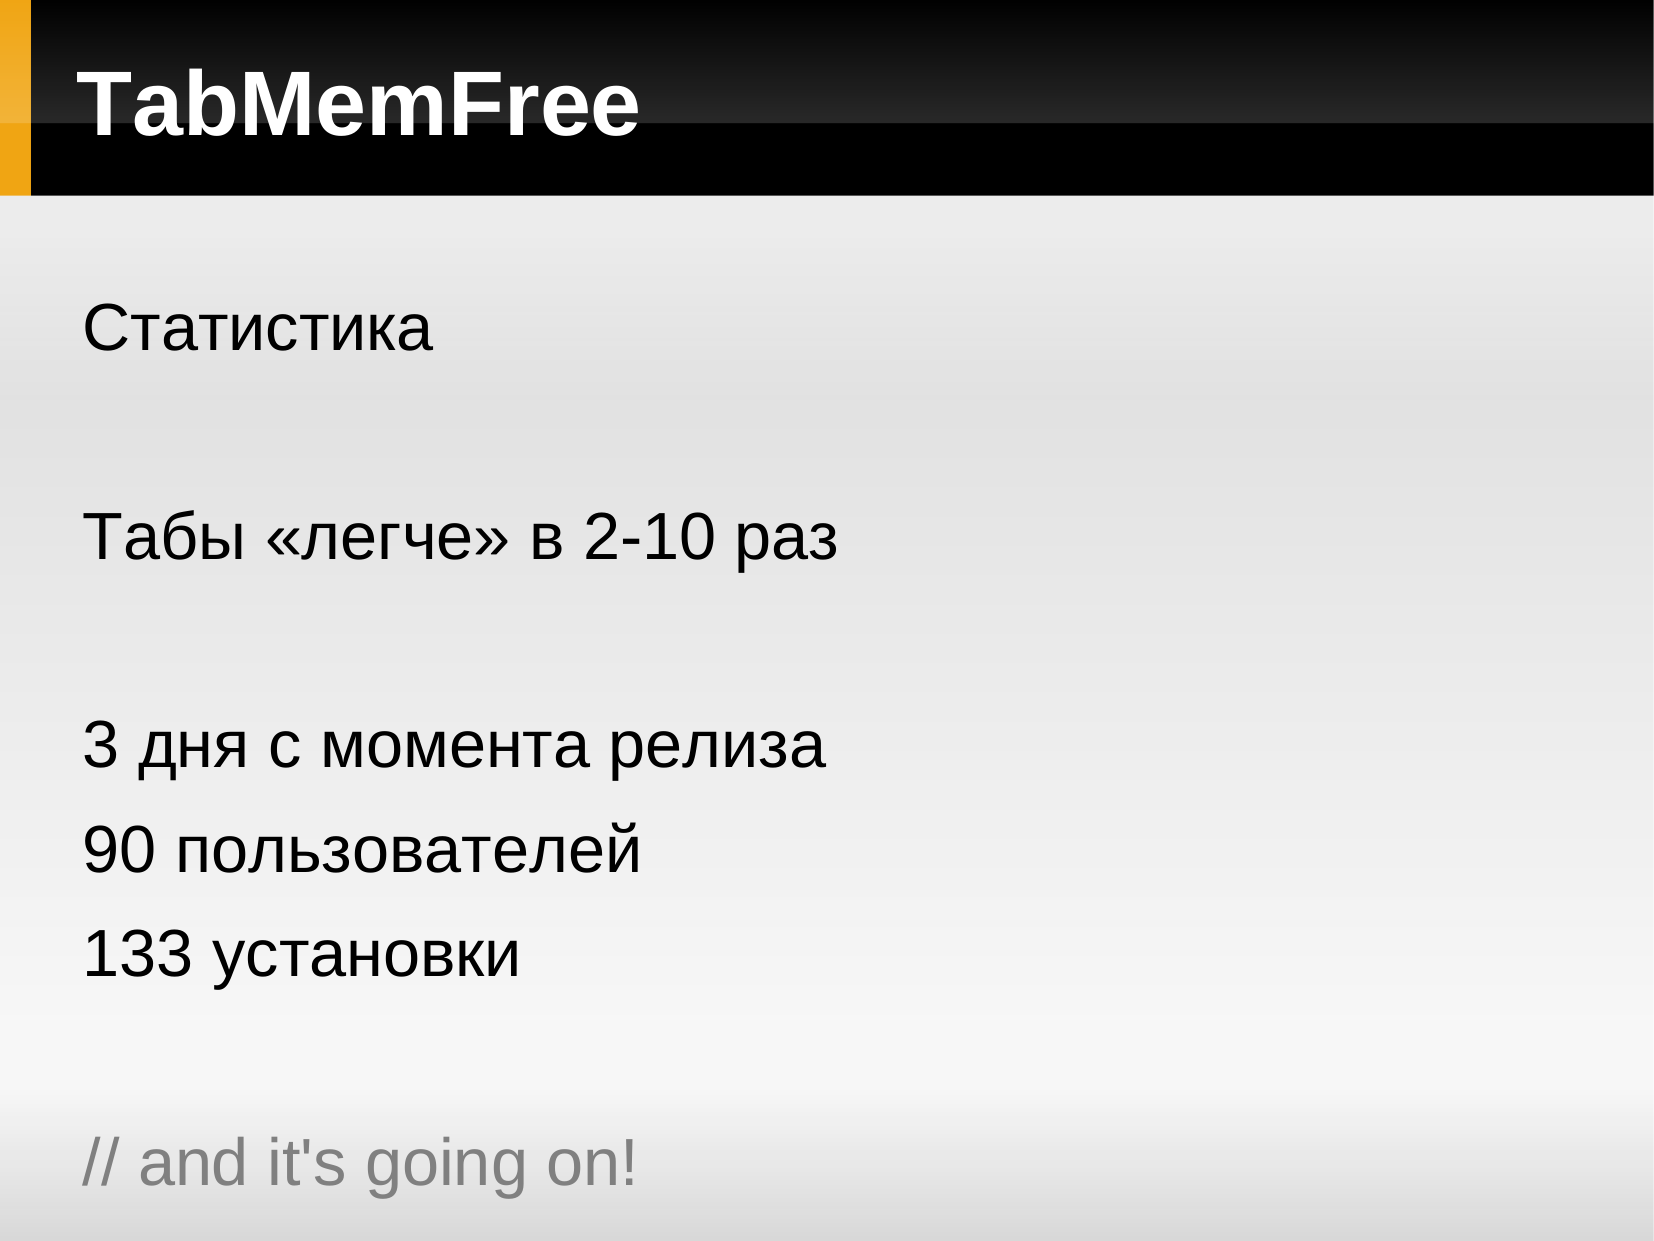

# TabMemFree
Статистика
Табы «легче» в 2-10 раз
3 дня с момента релиза
90 пользователей
133 установки
// and it's going on!